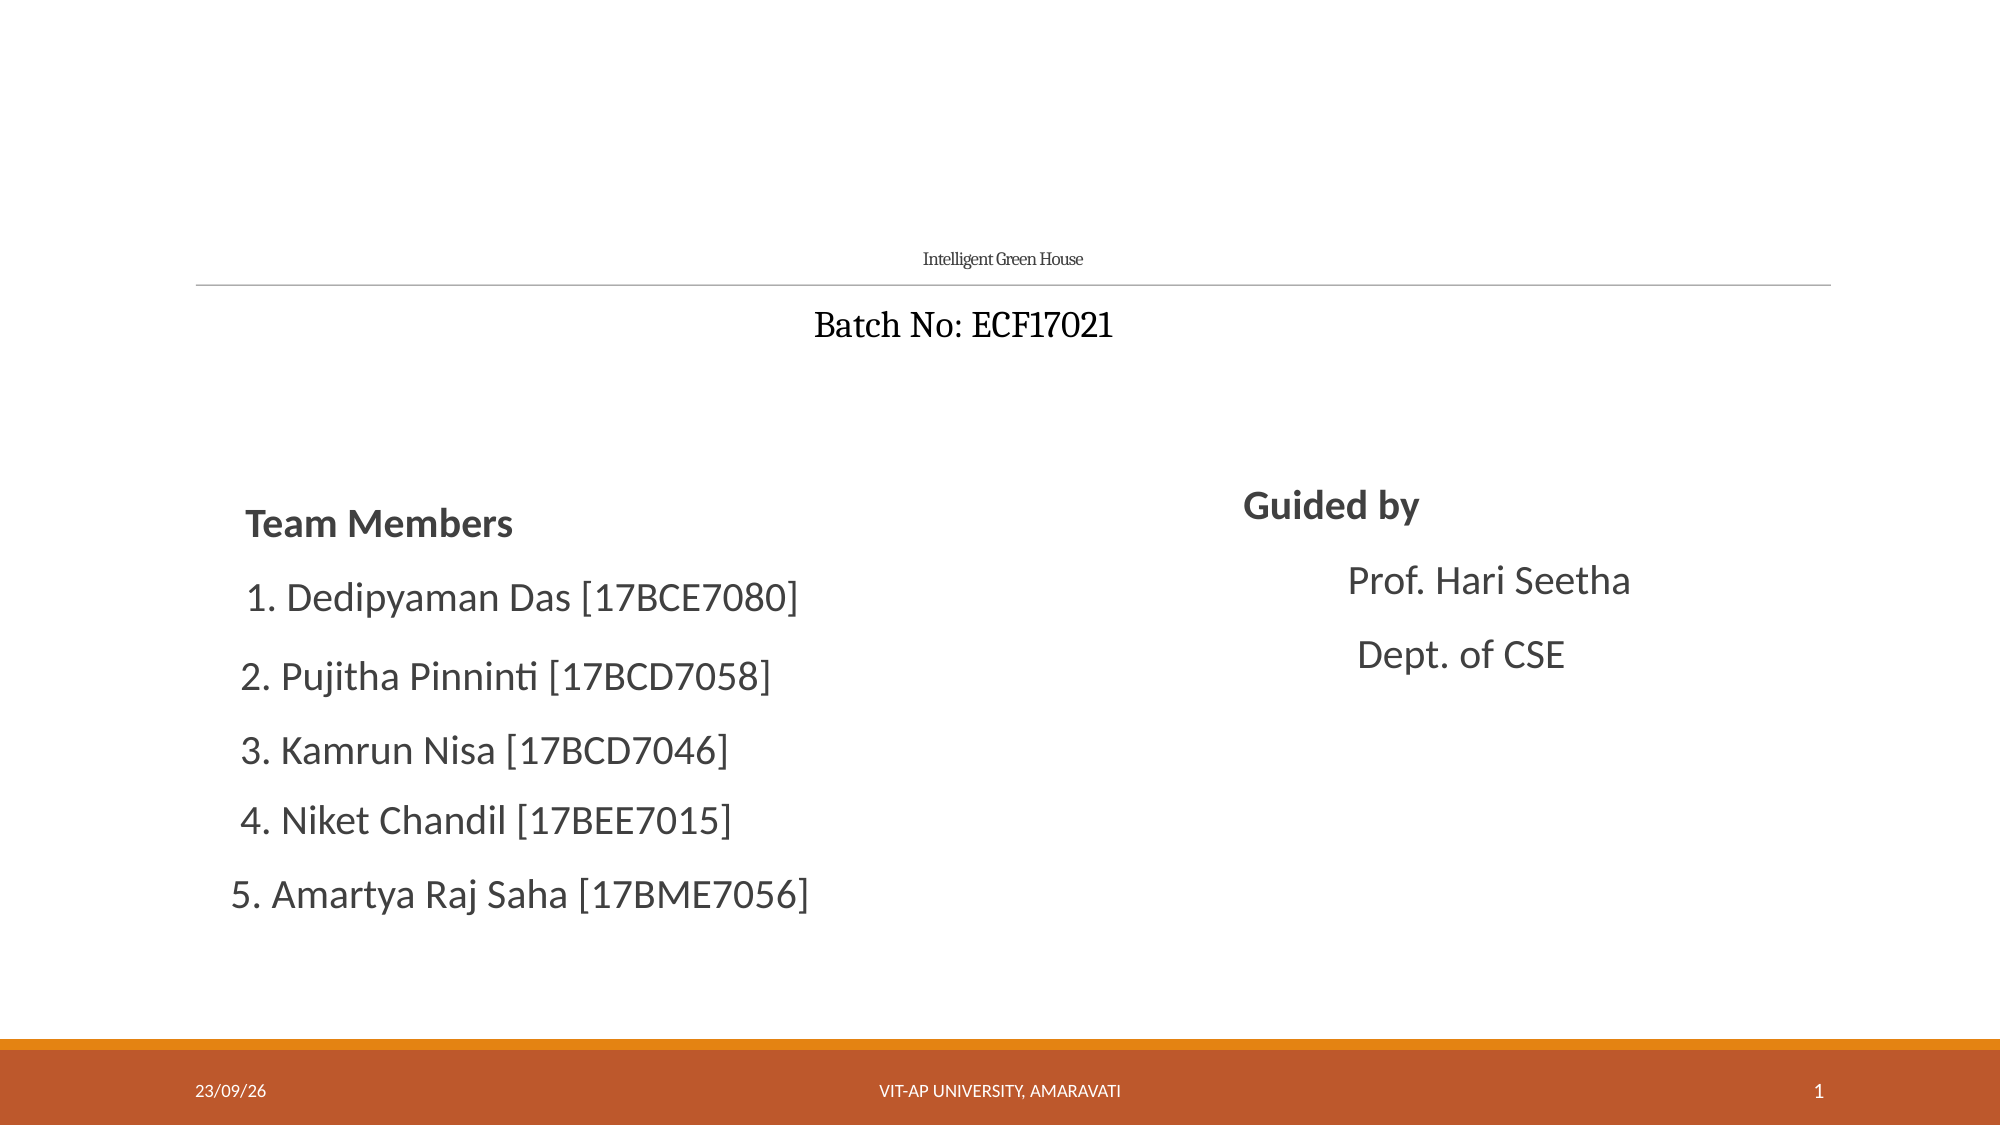

# Intelligent Green House
Batch No: ECF17021
Guided by
 Prof. Hari Seetha
 Dept. of CSE
Team Members
1. Dedipyaman Das [17BCE7080]
 2. Pujitha Pinninti [17BCD7058]
 3. Kamrun Nisa [17BCD7046]
 4. Niket Chandil [17BEE7015]
5. Amartya Raj Saha [17BME7056]
VIT-AP University, Amaravati